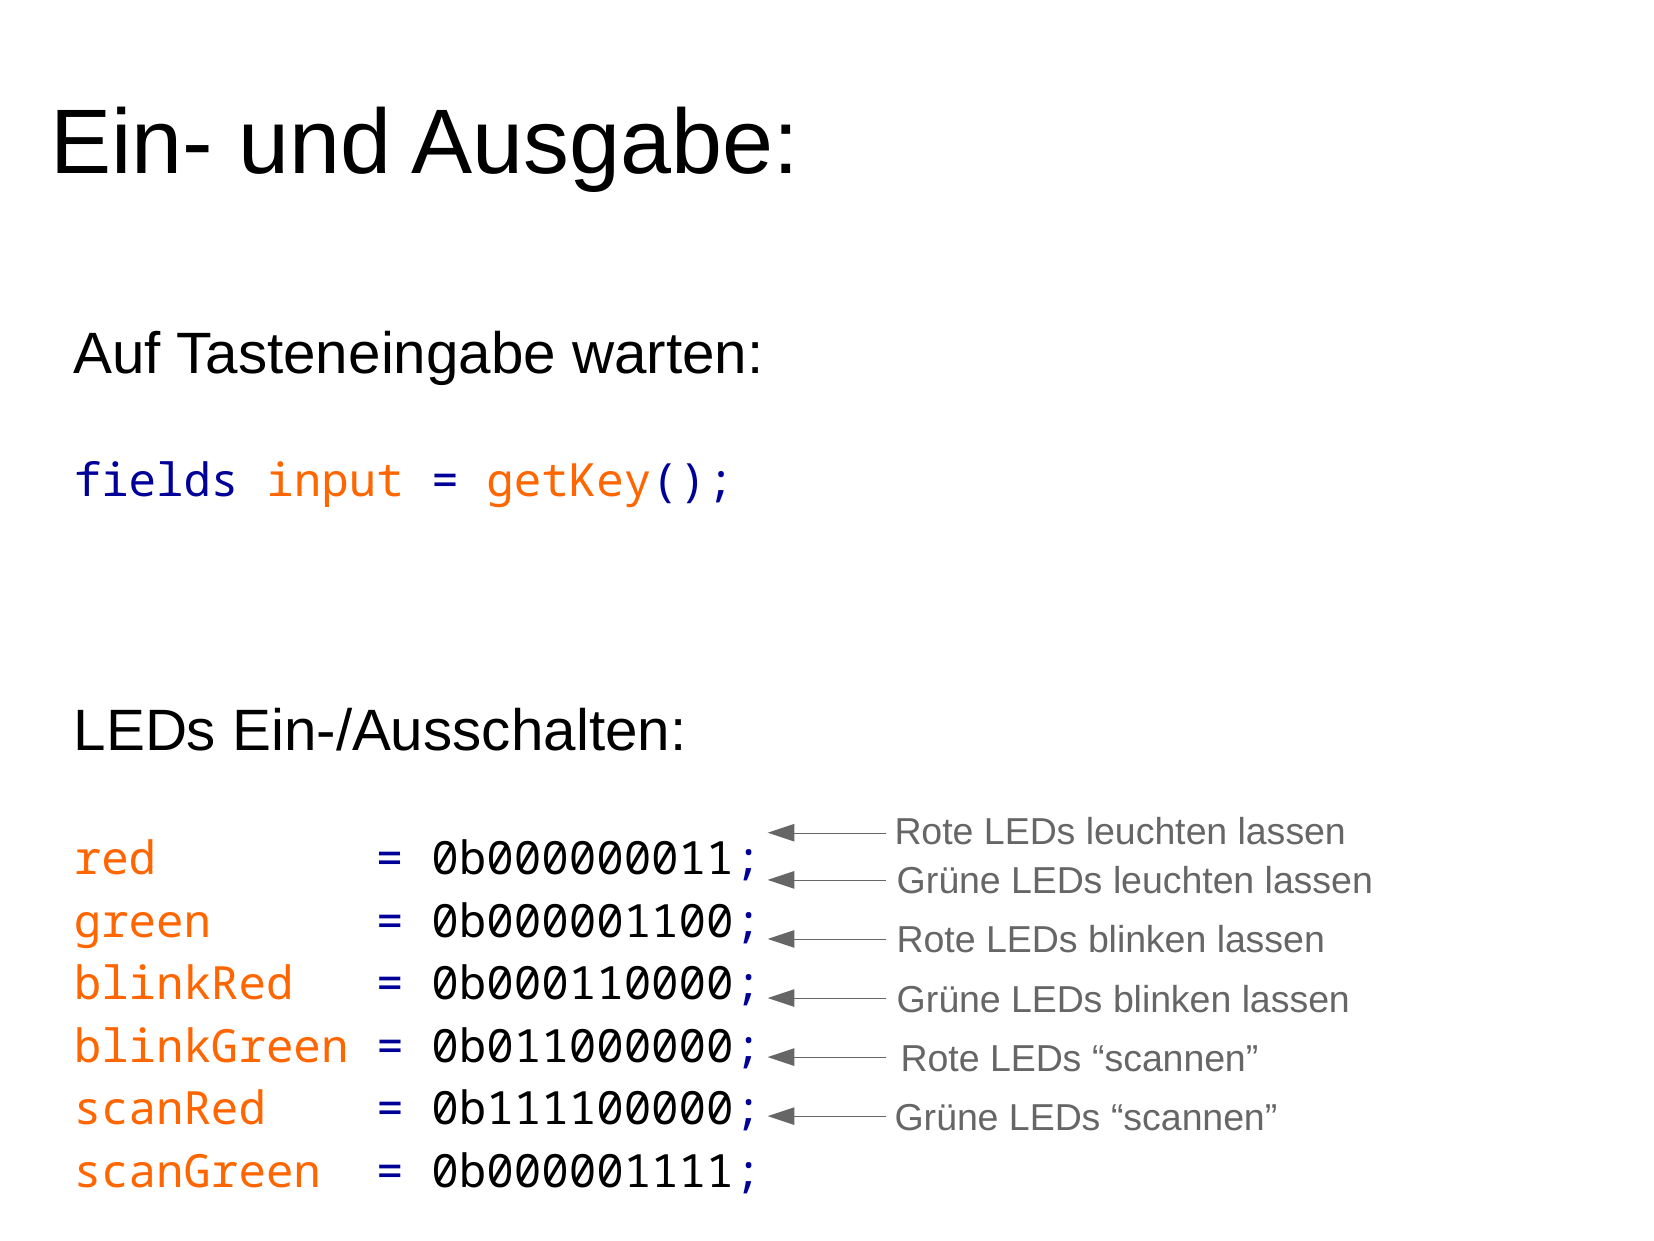

Ein- und Ausgabe:
Auf Tasteneingabe warten:
fields input = getKey();
LEDs Ein-/Ausschalten:
red = 0b000000011;
green = 0b000001100;
blinkRed = 0b000110000;
blinkGreen = 0b011000000;
scanRed = 0b111100000;
scanGreen = 0b000001111;
Rote LEDs leuchten lassen
Grüne LEDs leuchten lassen
Rote LEDs blinken lassen
Grüne LEDs blinken lassen
Rote LEDs “scannen”
Grüne LEDs “scannen”